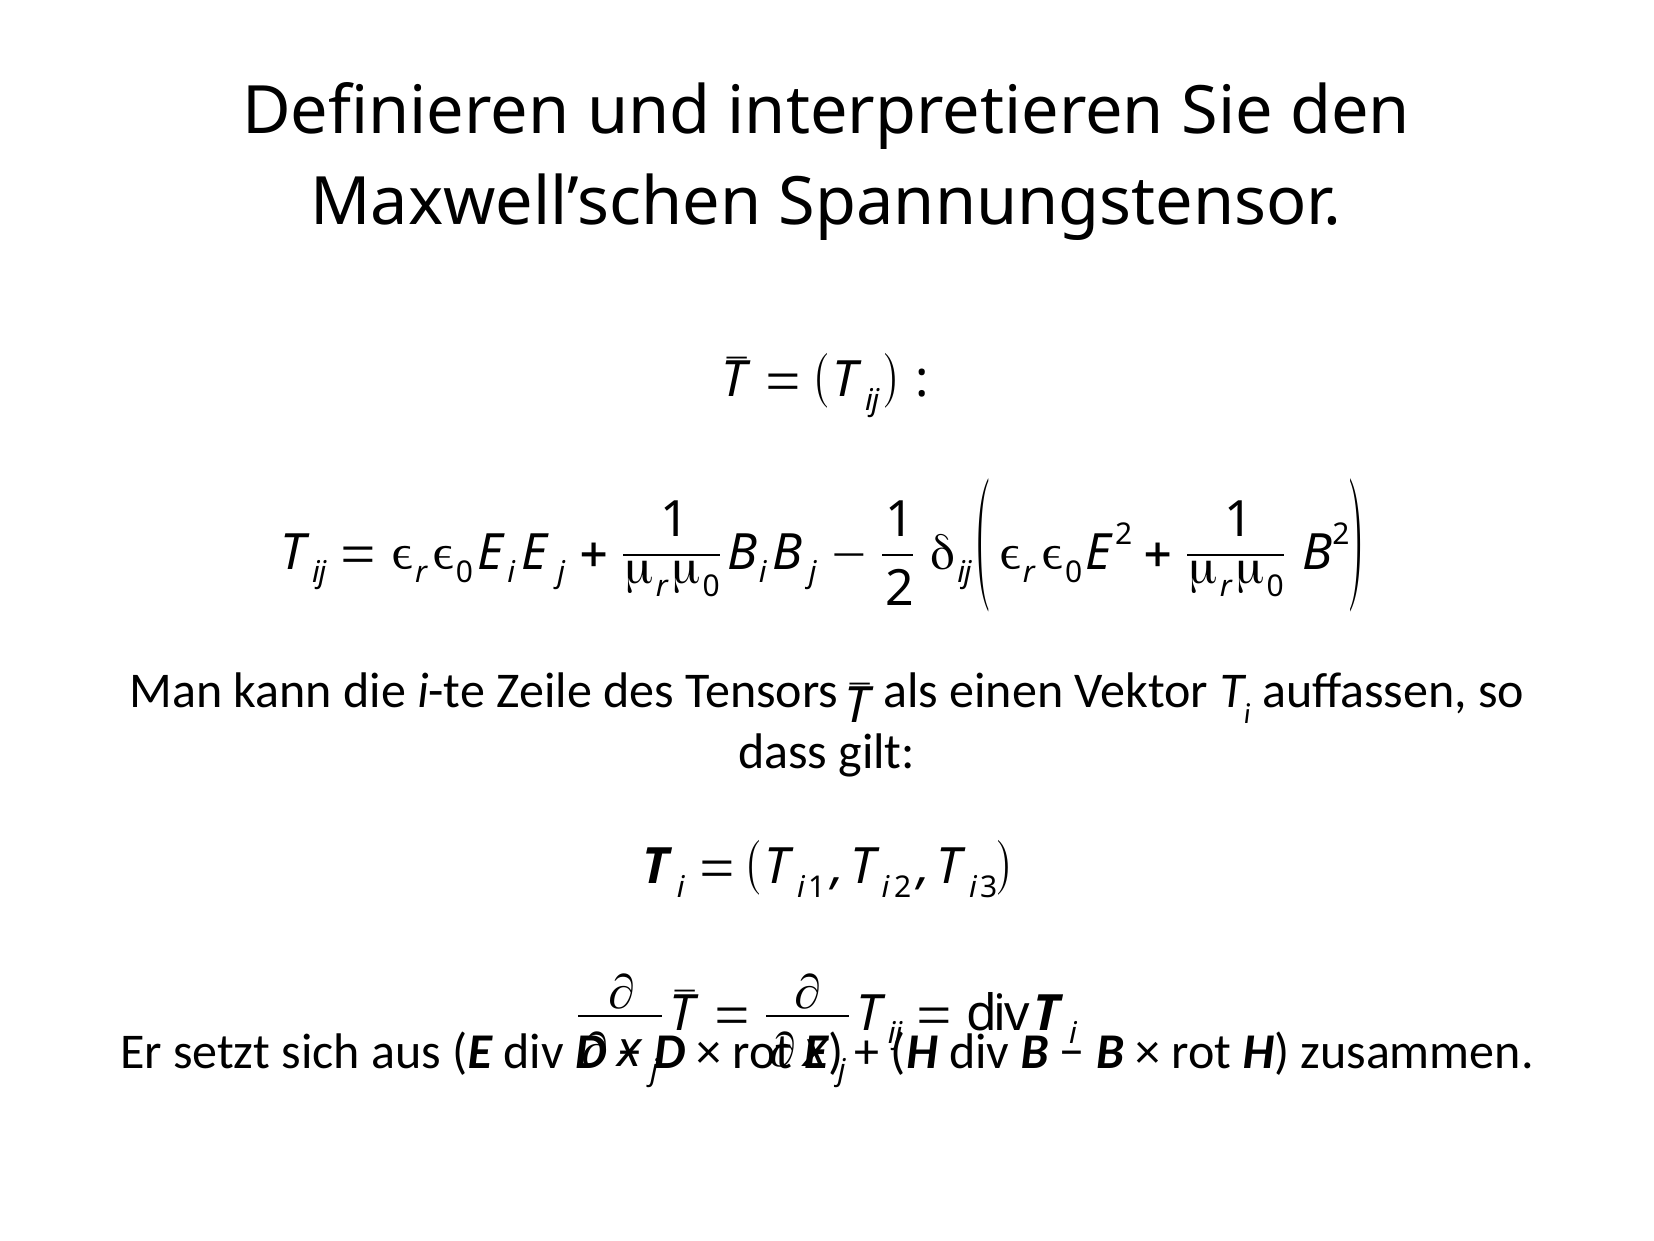

# Definieren und interpretieren Sie den Maxwell’schen Spannungstensor.
Man kann die i-te Zeile des Tensors als einen Vektor Ti auffassen, so dass gilt:
Er setzt sich aus (E div D − D × rot E) + (H div B − B × rot H) zusammen.